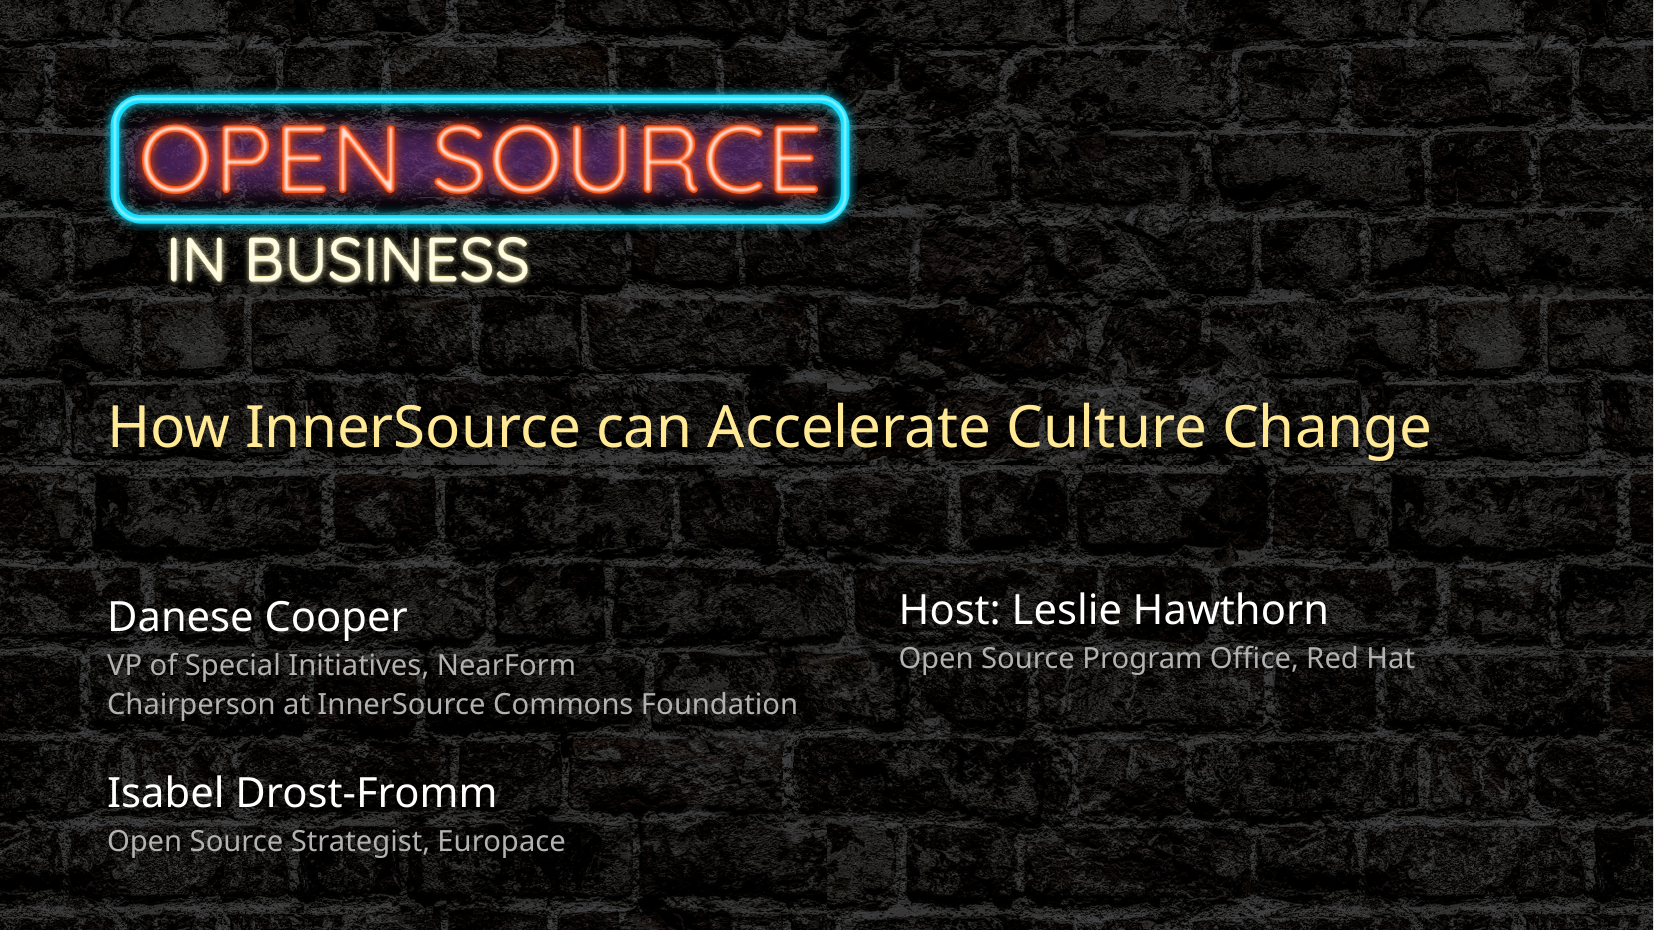

# How InnerSource can Accelerate Culture Change
Host: Leslie Hawthorn
Open Source Program Office, Red Hat
Danese Cooper
VP of Special Initiatives, NearForm
Chairperson at InnerSource Commons Foundation
Isabel Drost-Fromm
Open Source Strategist, Europace